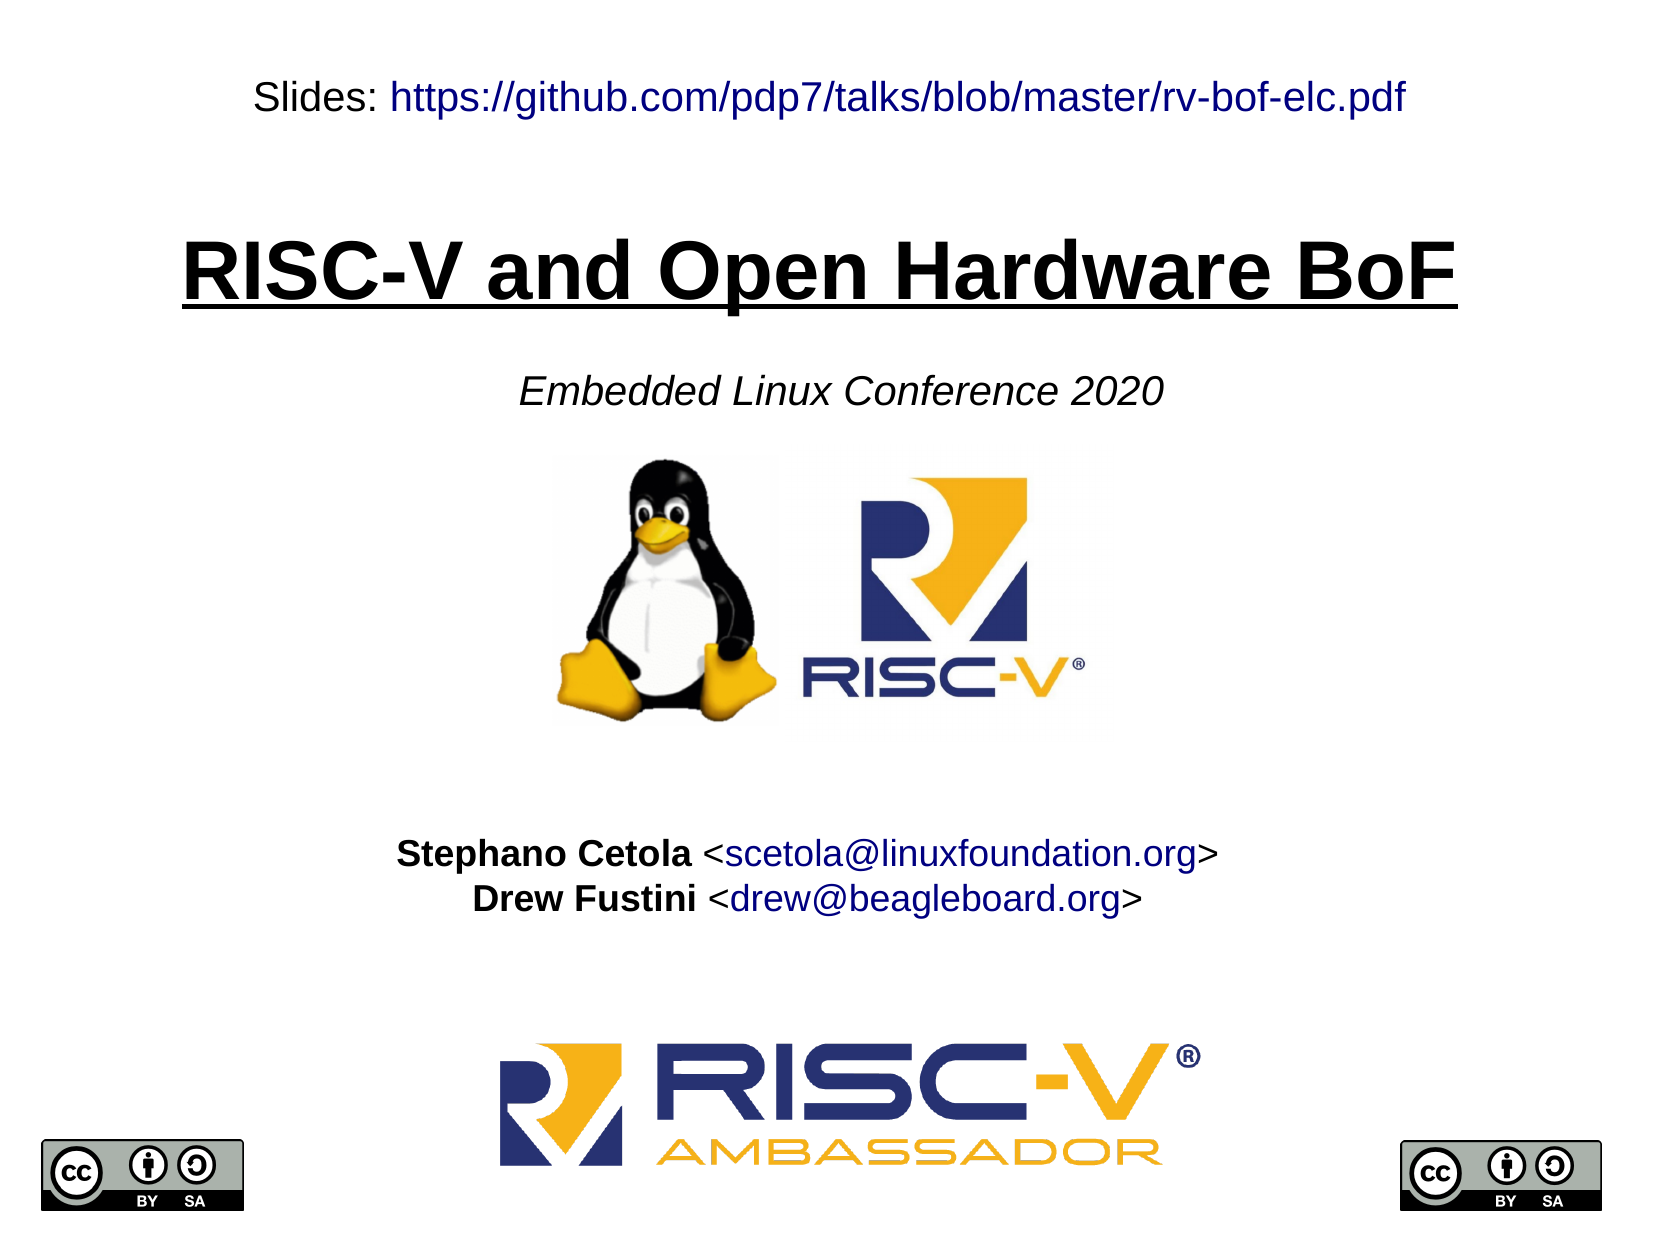

Stephano Cetola <scetola@linuxfoundation.org>
Drew Fustini <drew@beagleboard.org>
Slides: https://github.com/pdp7/talks/blob/master/rv-bof-elc.pdf
RISC-V and Open Hardware BoF
Embedded Linux Conference 2020